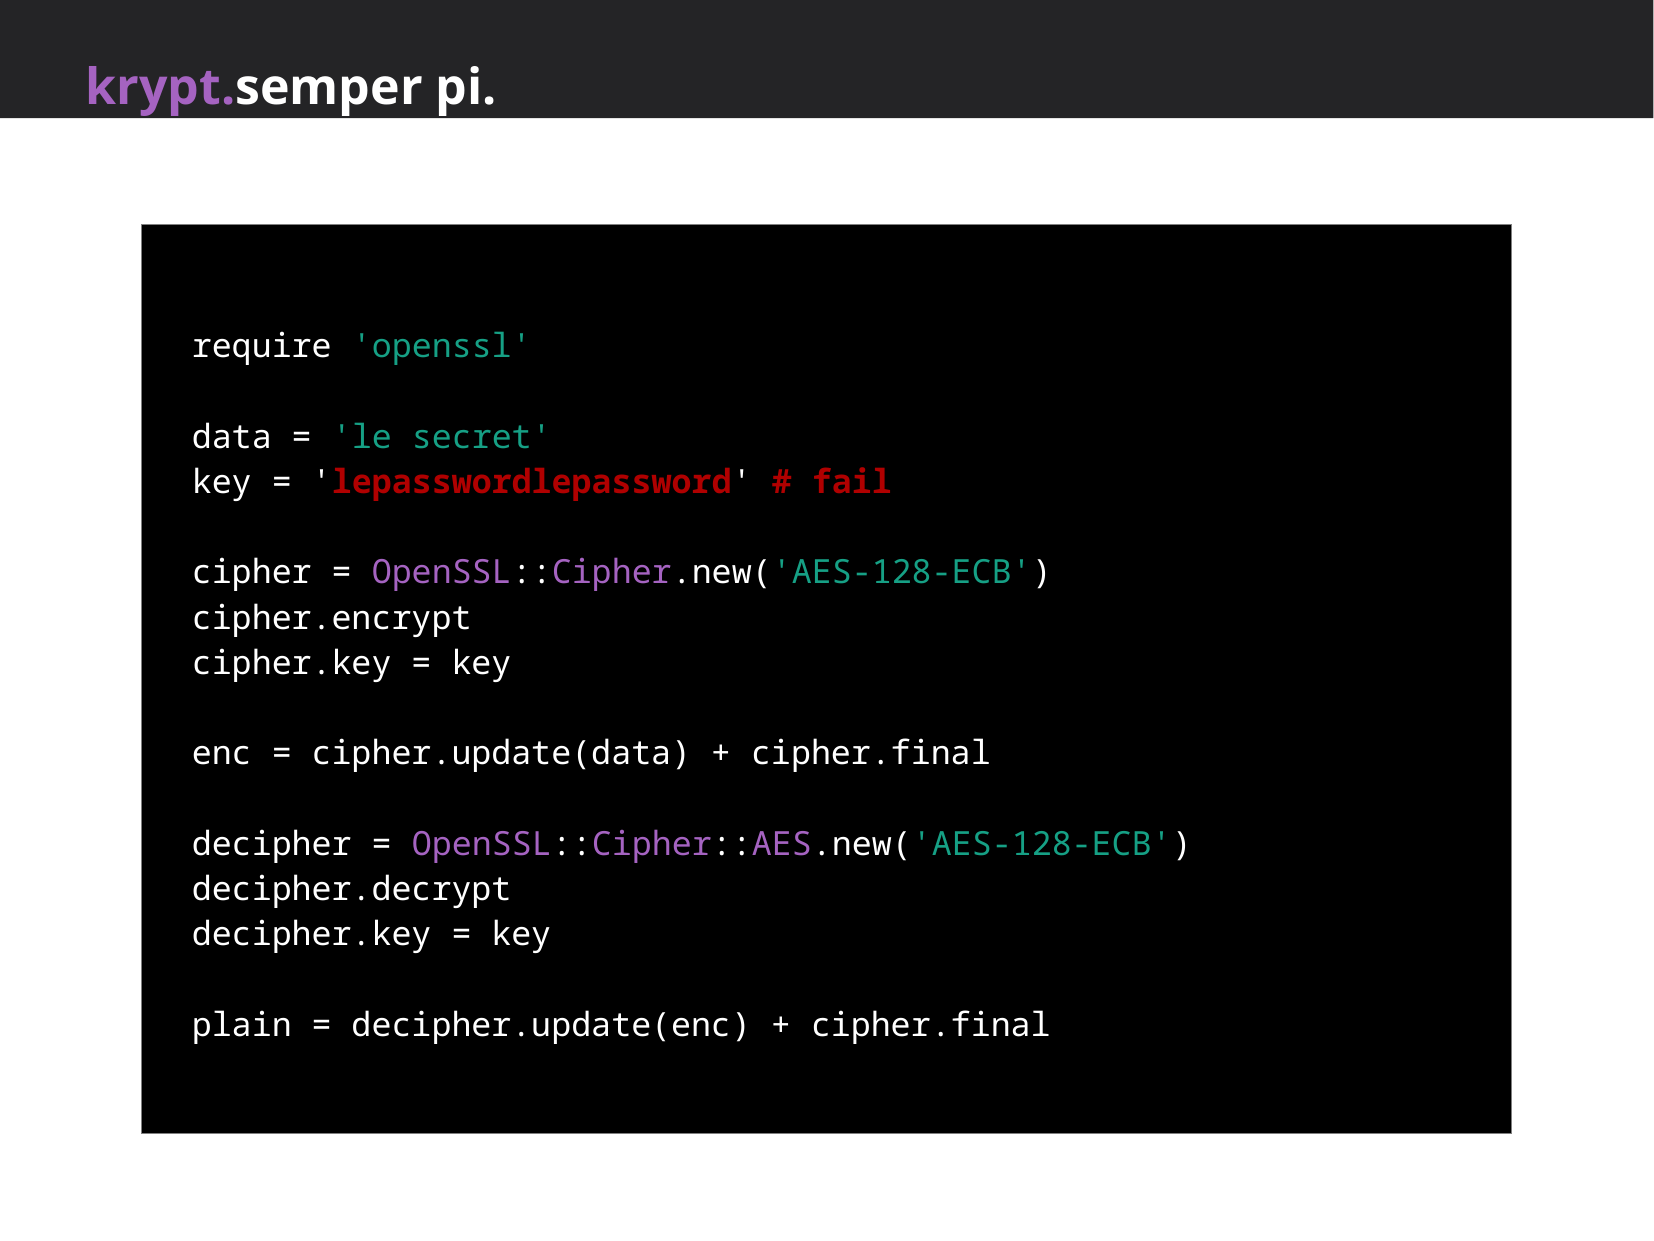

krypt.semper pi.
krypt first of all is a framework
require 'openssl'
data = 'le secret'
key = 'lepasswordlepassword' # fail
cipher = OpenSSL::Cipher.new('AES-128-ECB')
cipher.encrypt
cipher.key = key
enc = cipher.update(data) + cipher.final
decipher = OpenSSL::Cipher::AES.new('AES-128-ECB')
decipher.decrypt
decipher.key = key
plain = decipher.update(enc) + cipher.final